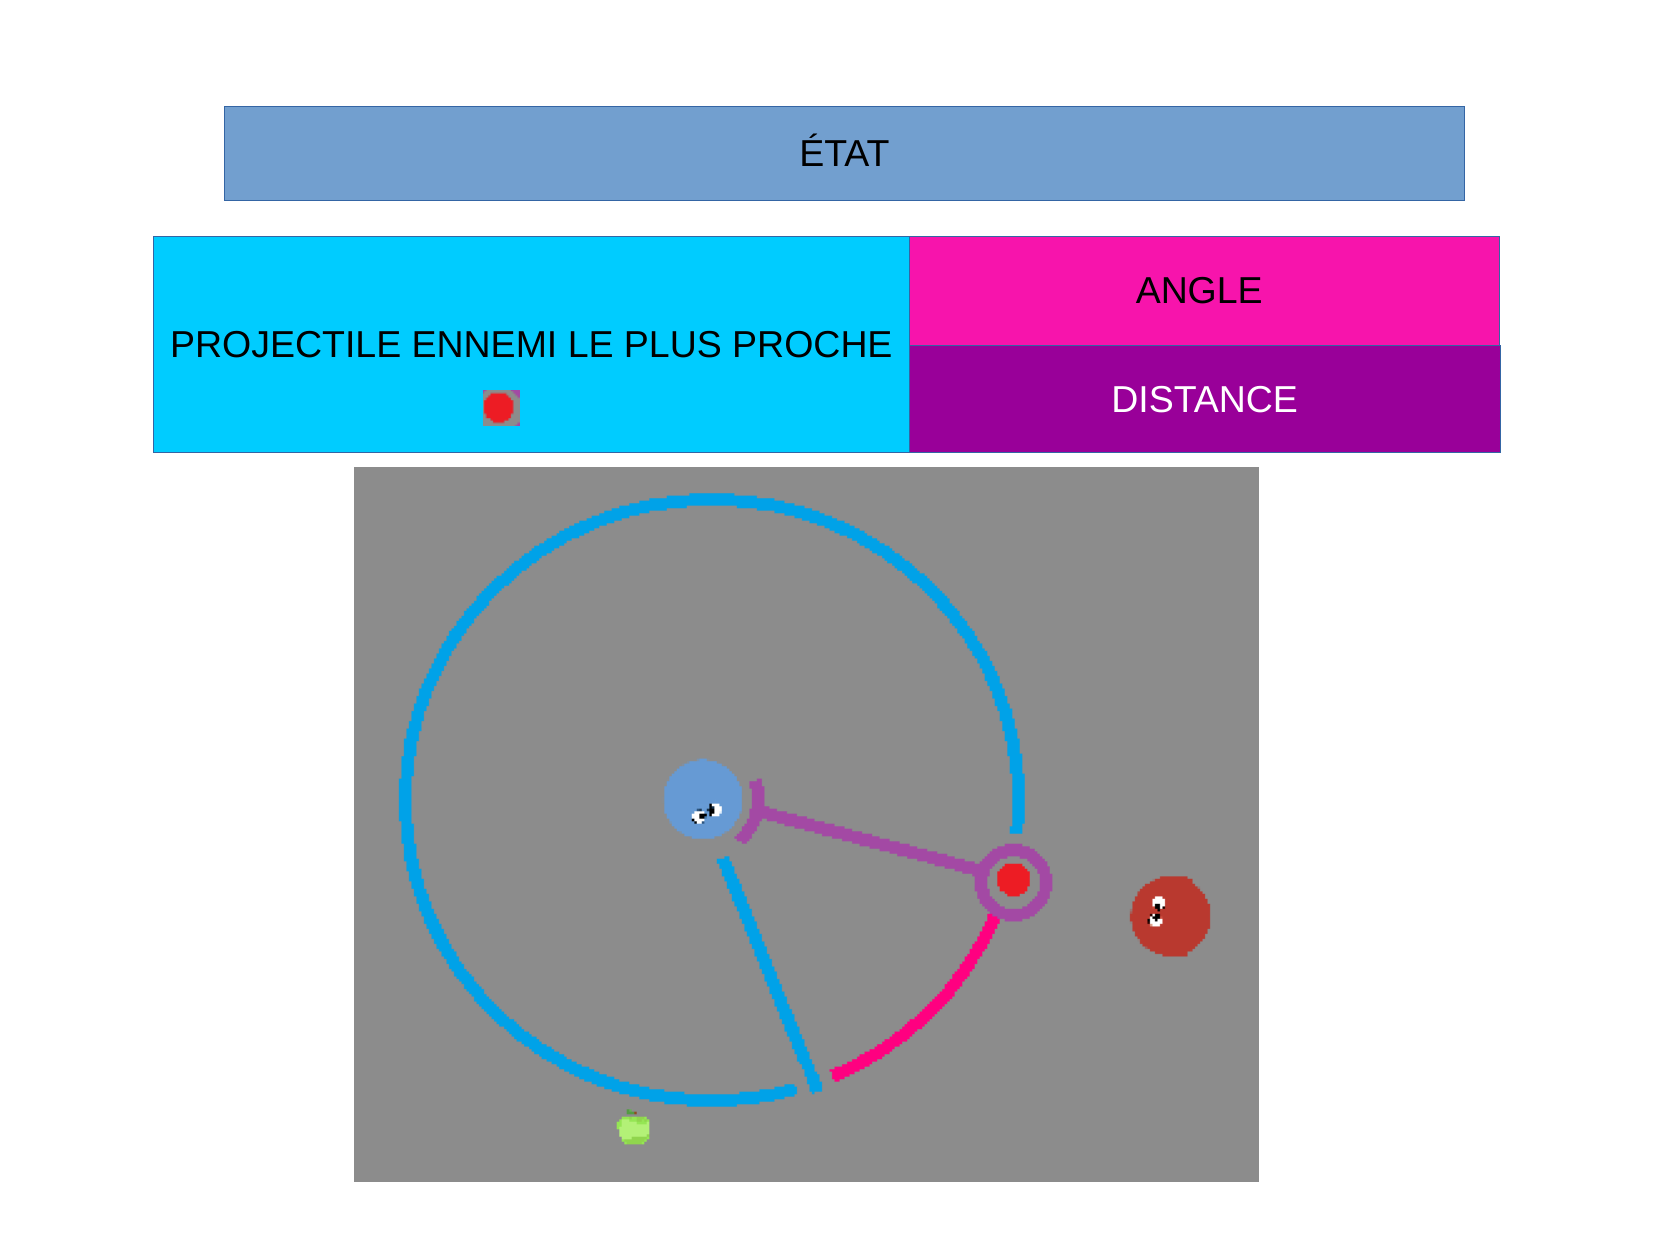

ÉTAT
PROJECTILE ENNEMI LE PLUS PROCHE
ANGLE
DISTANCE